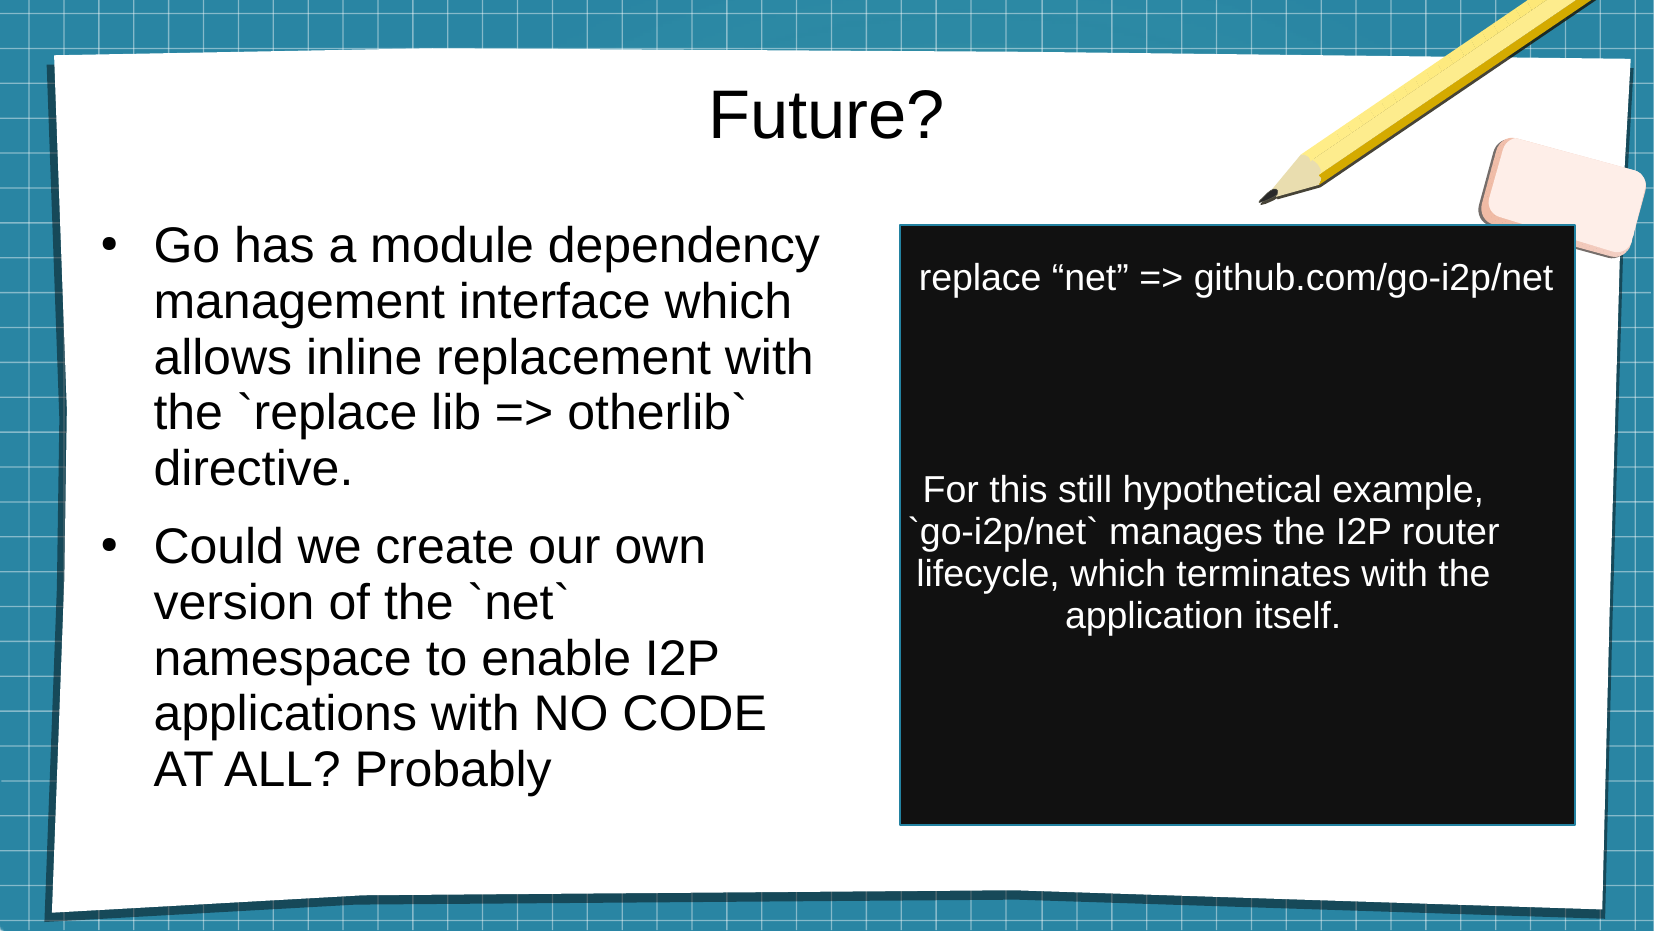

# Future?
Go has a module dependency management interface which allows inline replacement with the `replace lib => otherlib` directive.
Could we create our own version of the `net` namespace to enable I2P applications with NO CODE AT ALL? Probably
replace “net” => github.com/go-i2p/net
For this still hypothetical example,
`go-i2p/net` manages the I2P router lifecycle, which terminates with the application itself.